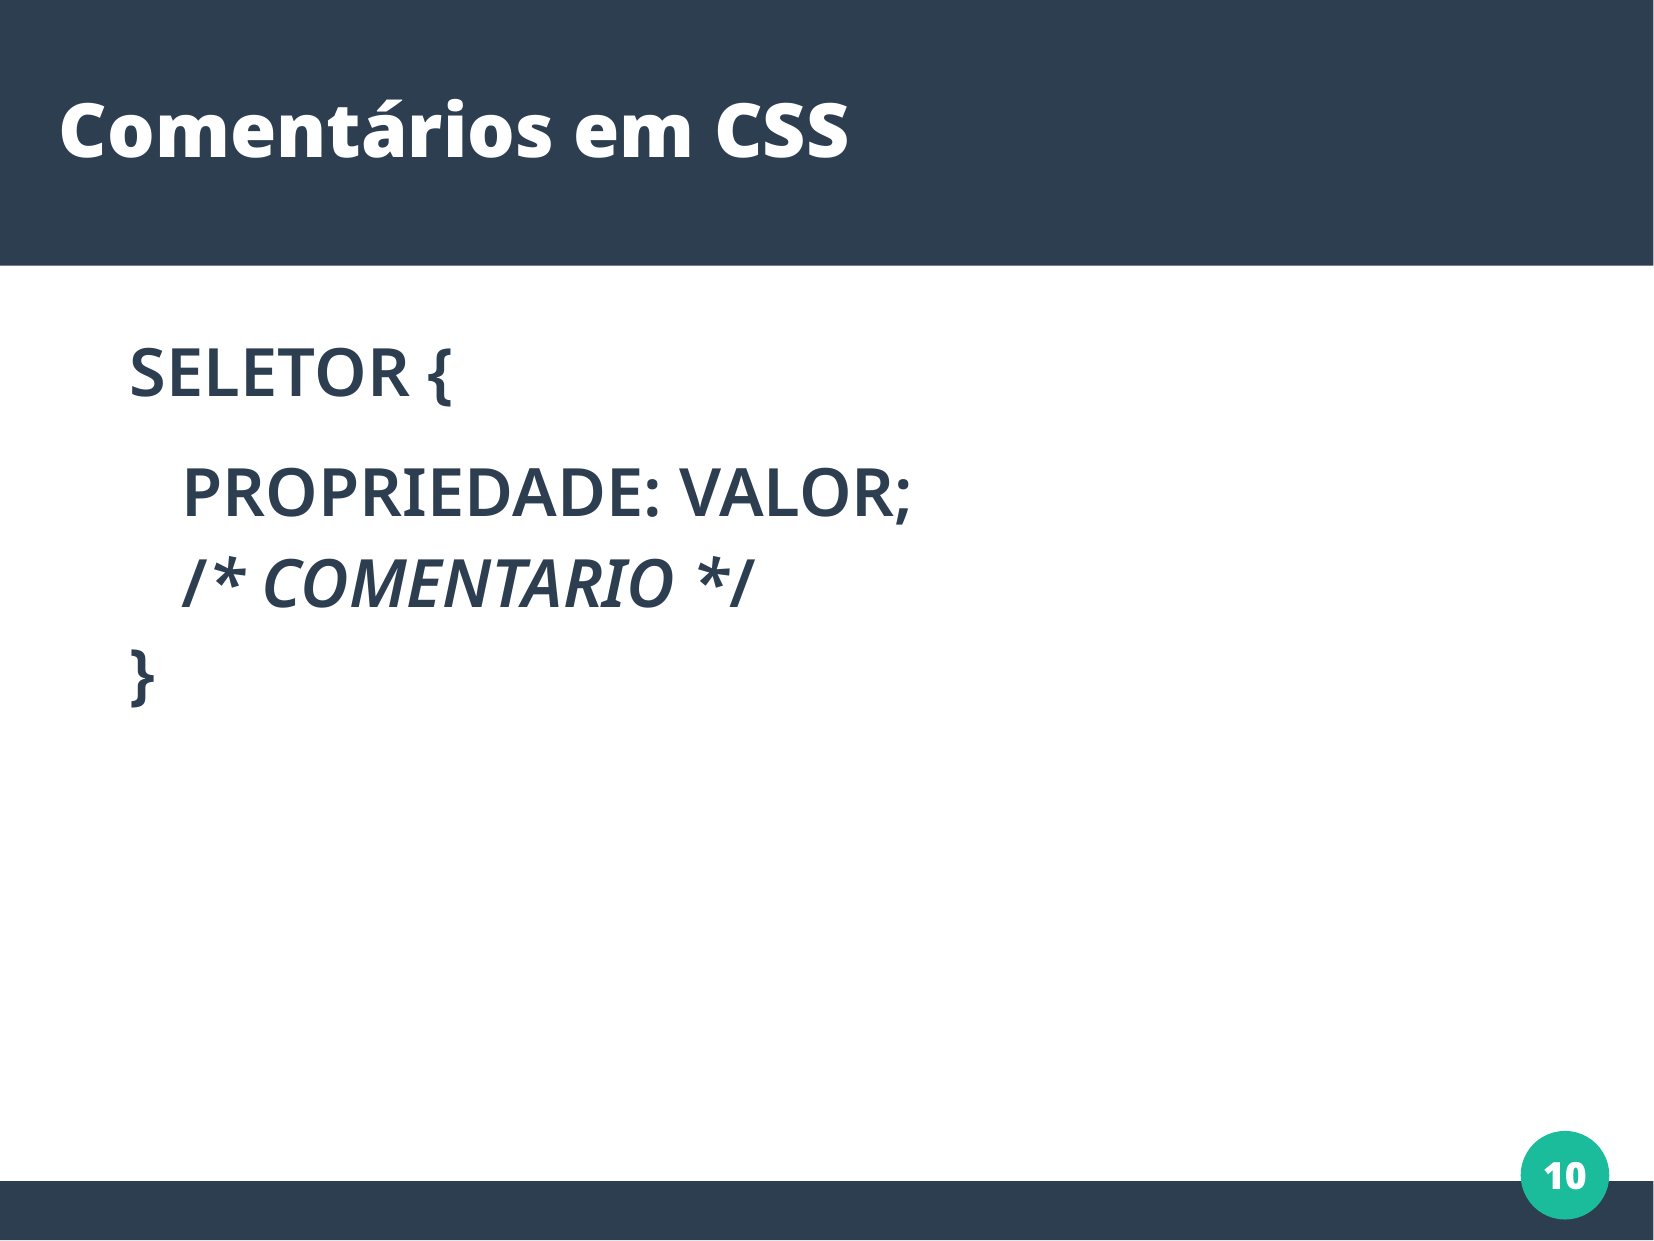

# Comentários em CSS
SELETOR {
 PROPRIEDADE: VALOR;
 /* COMENTARIO */
}
10